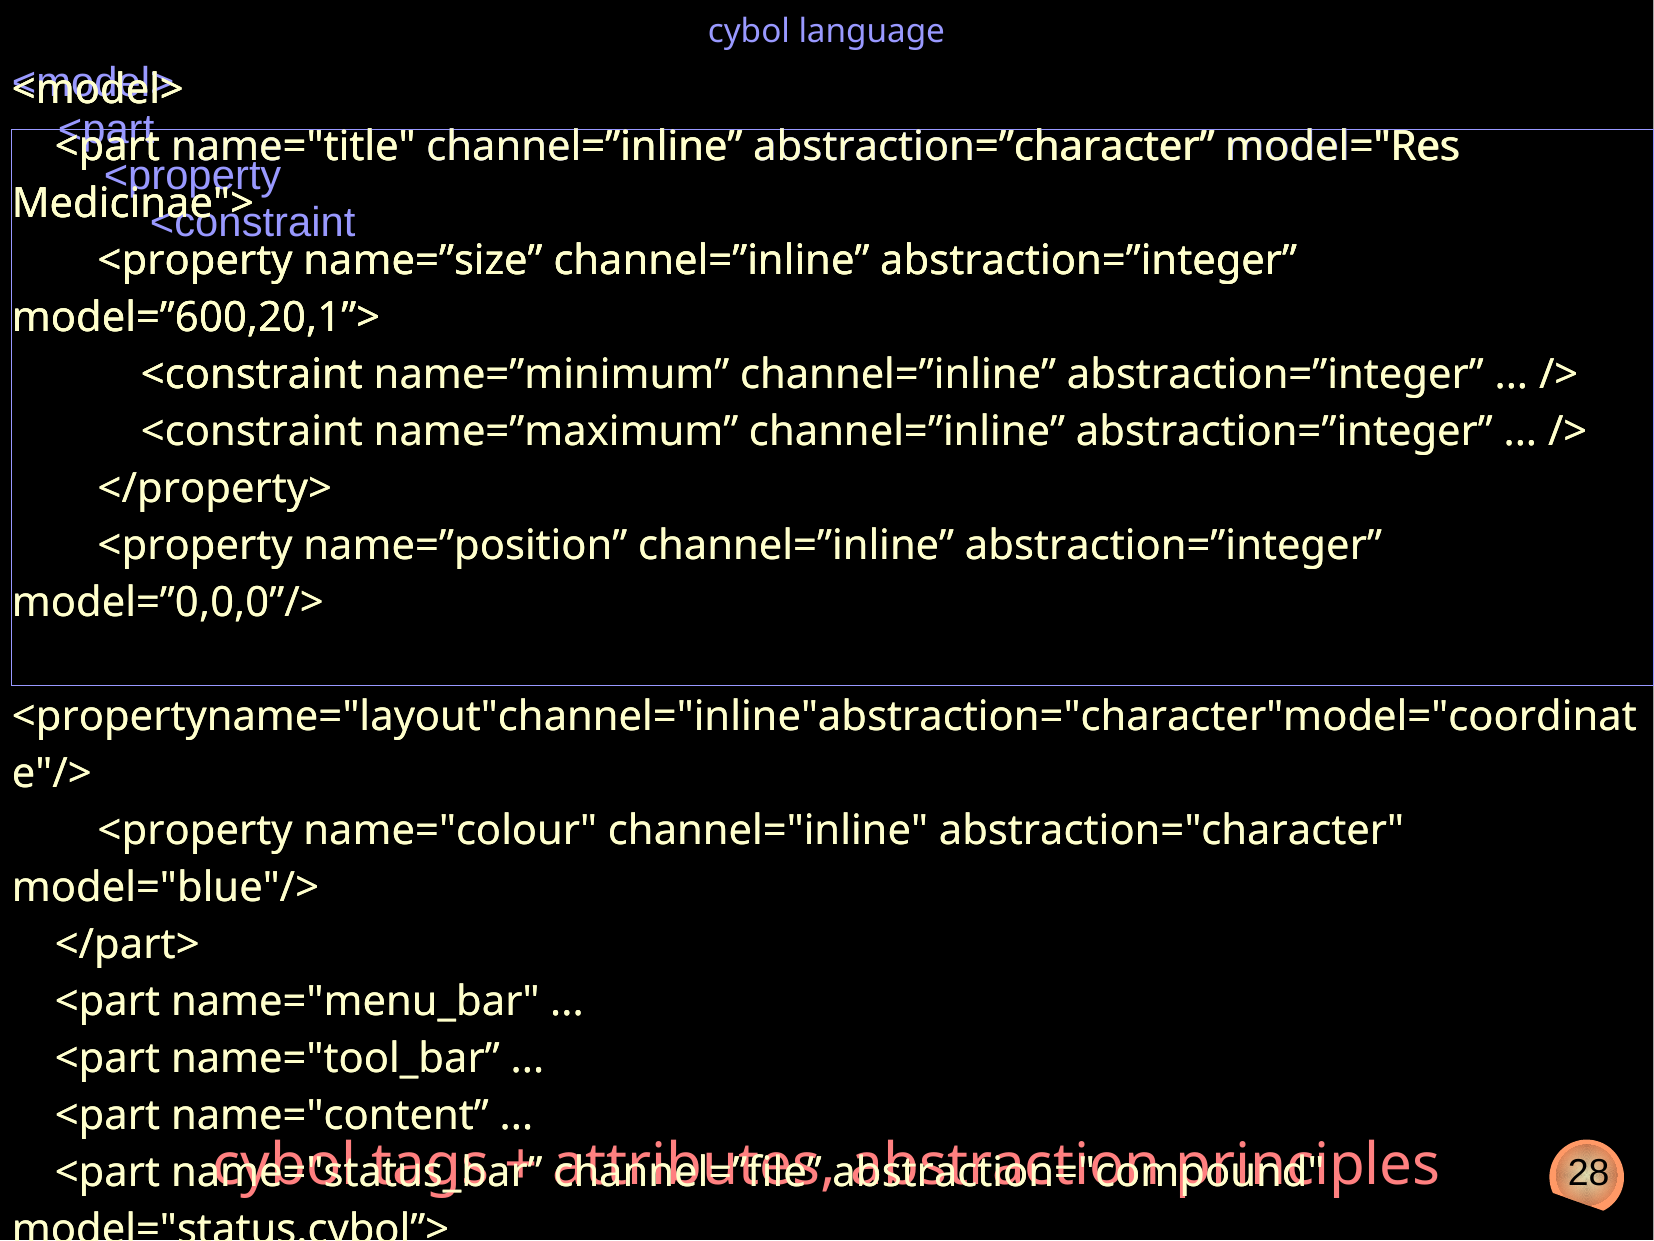

cybol language
<model>
 <part name="title" channel=”inline” abstraction=”character” model="Res Medicinae">
 <property name=”size” channel=”inline” abstraction=”integer” model=”600,20,1”>
 <constraint name=”minimum” channel=”inline” abstraction=”integer” ... />
 <constraint name=”maximum” channel=”inline” abstraction=”integer” ... />
 </property>
 <property name=”position” channel=”inline” abstraction=”integer” model=”0,0,0”/>
 <propertyname="layout"channel="inline"abstraction="character"model="coordinate"/>
 <property name="colour" channel="inline" abstraction="character" model="blue"/>
 </part>
 <part name="menu_bar" ...
 <part name="tool_bar” ...
 <part name="content” ...
 <part name="status_bar” channel=”file” abstraction="compound" model="status.cybol”>
 <property name="layout" channel="inline"abstraction="character"model="compass"/>
 <property name="cell" channel="inline" abstraction="character" model="north"/>
 </part>
</model>
<model>
 <part
 <property
 <constraint
<model>
 <part name="title" channel=”inline” abstraction=”character” model="Res Medicinae">
 <property name=”size” channel=”inline” abstraction=”integer” model=”600,20,1”>
 <constraint
<model>
 <part name="title" channel=”inline” abstraction=”character” model="Res Medicinae">
 <property name=”size” channel=”inline” abstraction=”integer” model=”600,20,1”>
 <constraint name=”minimum” channel=”inline” abstraction=”integer” ... />
 <constraint name=”maximum” channel=”inline” abstraction=”integer” ... />
 </property>
 <property name=”position” channel=”inline” abstraction=”integer” model=”0,0,0”/>
 <propertyname="layout"channel="inline"abstraction="character"model="coordinate"/>
 <property name="colour" channel="inline" abstraction="character" model="blue"/>
 </part>
 <part name="menu_bar" ...
 <part name="tool_bar” ...
 <part name="content” ...
 <part name="status_bar” channel=”file” abstraction="compound" model="status.cybol”>
 <property name="layout" channel="inline"abstraction="character"model="compass"/>
 <property name="cell" channel="inline" abstraction="character" model="north"/>
 </part>
</model>
cybol tags + attributes, abstraction principles